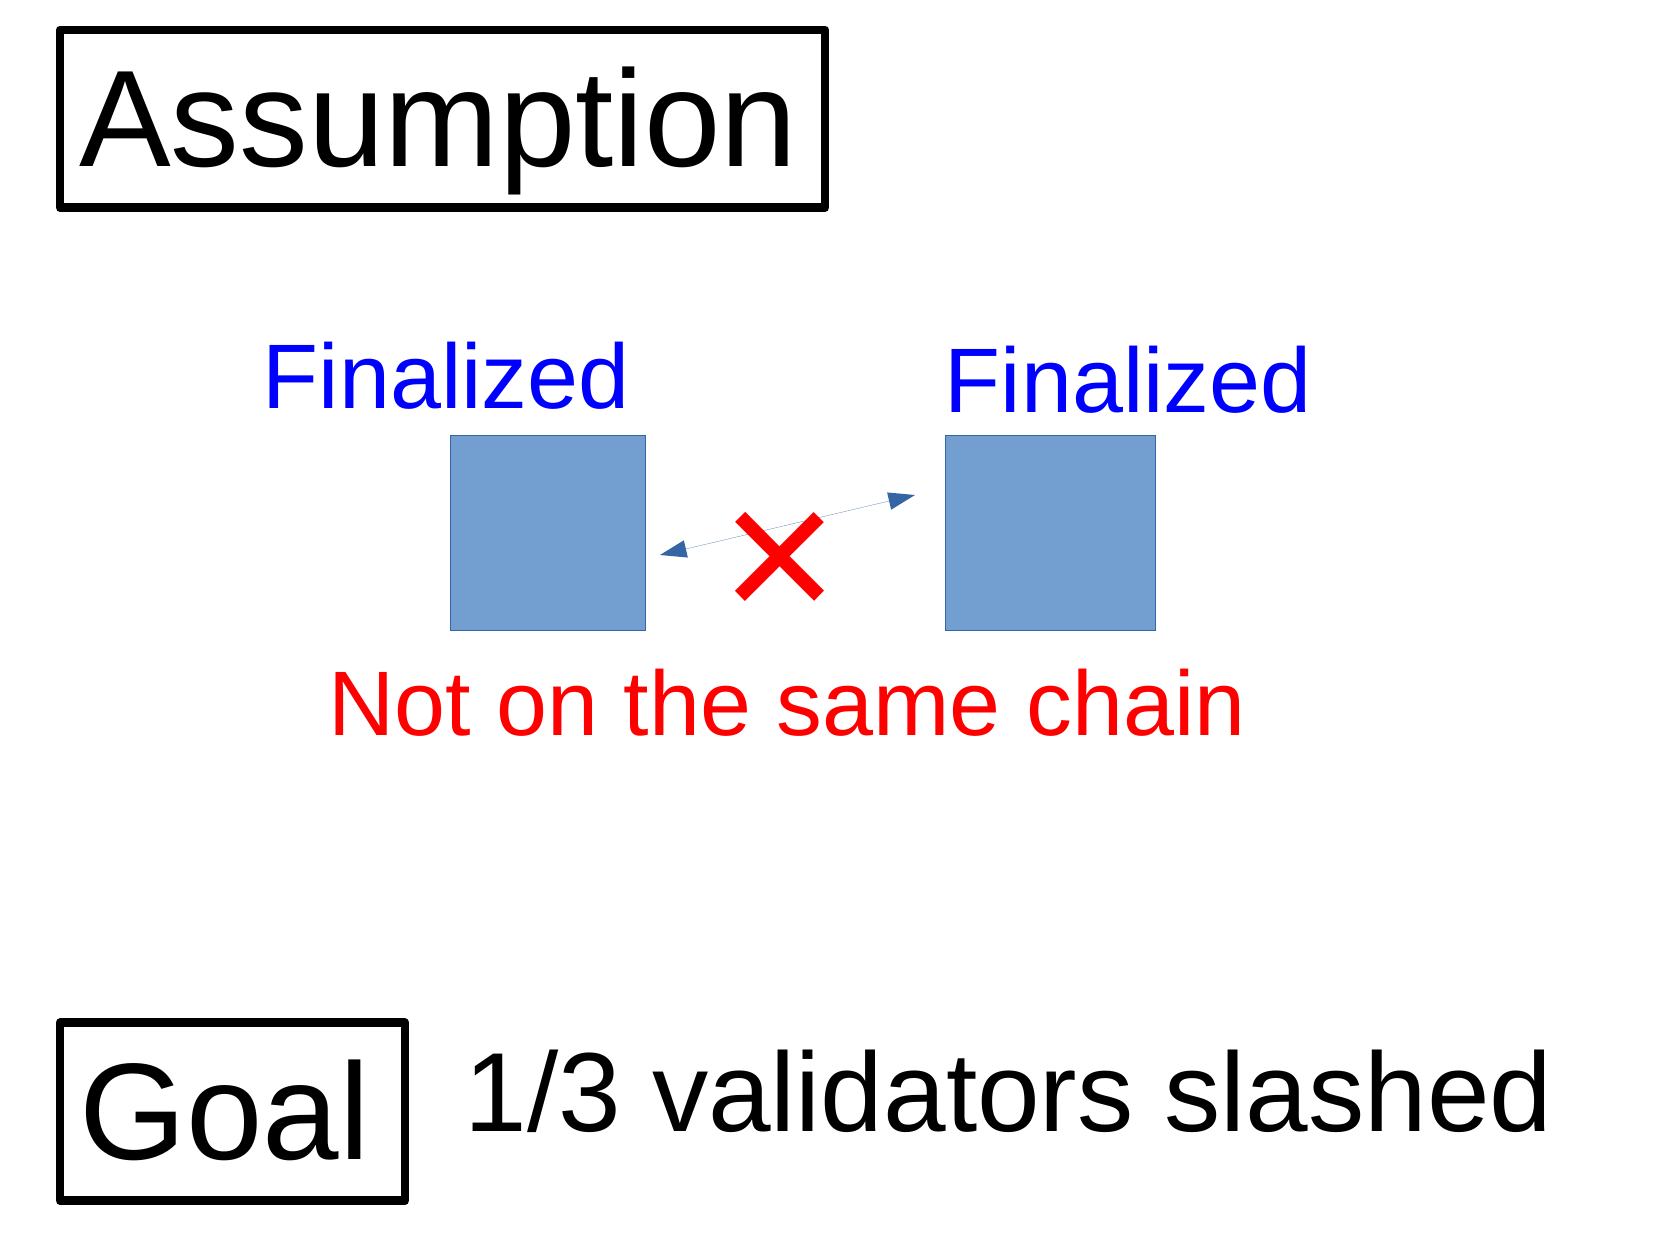

Assumption
Finalized
Finalized
×
Not on the same chain
1/3 validators slashed
Goal